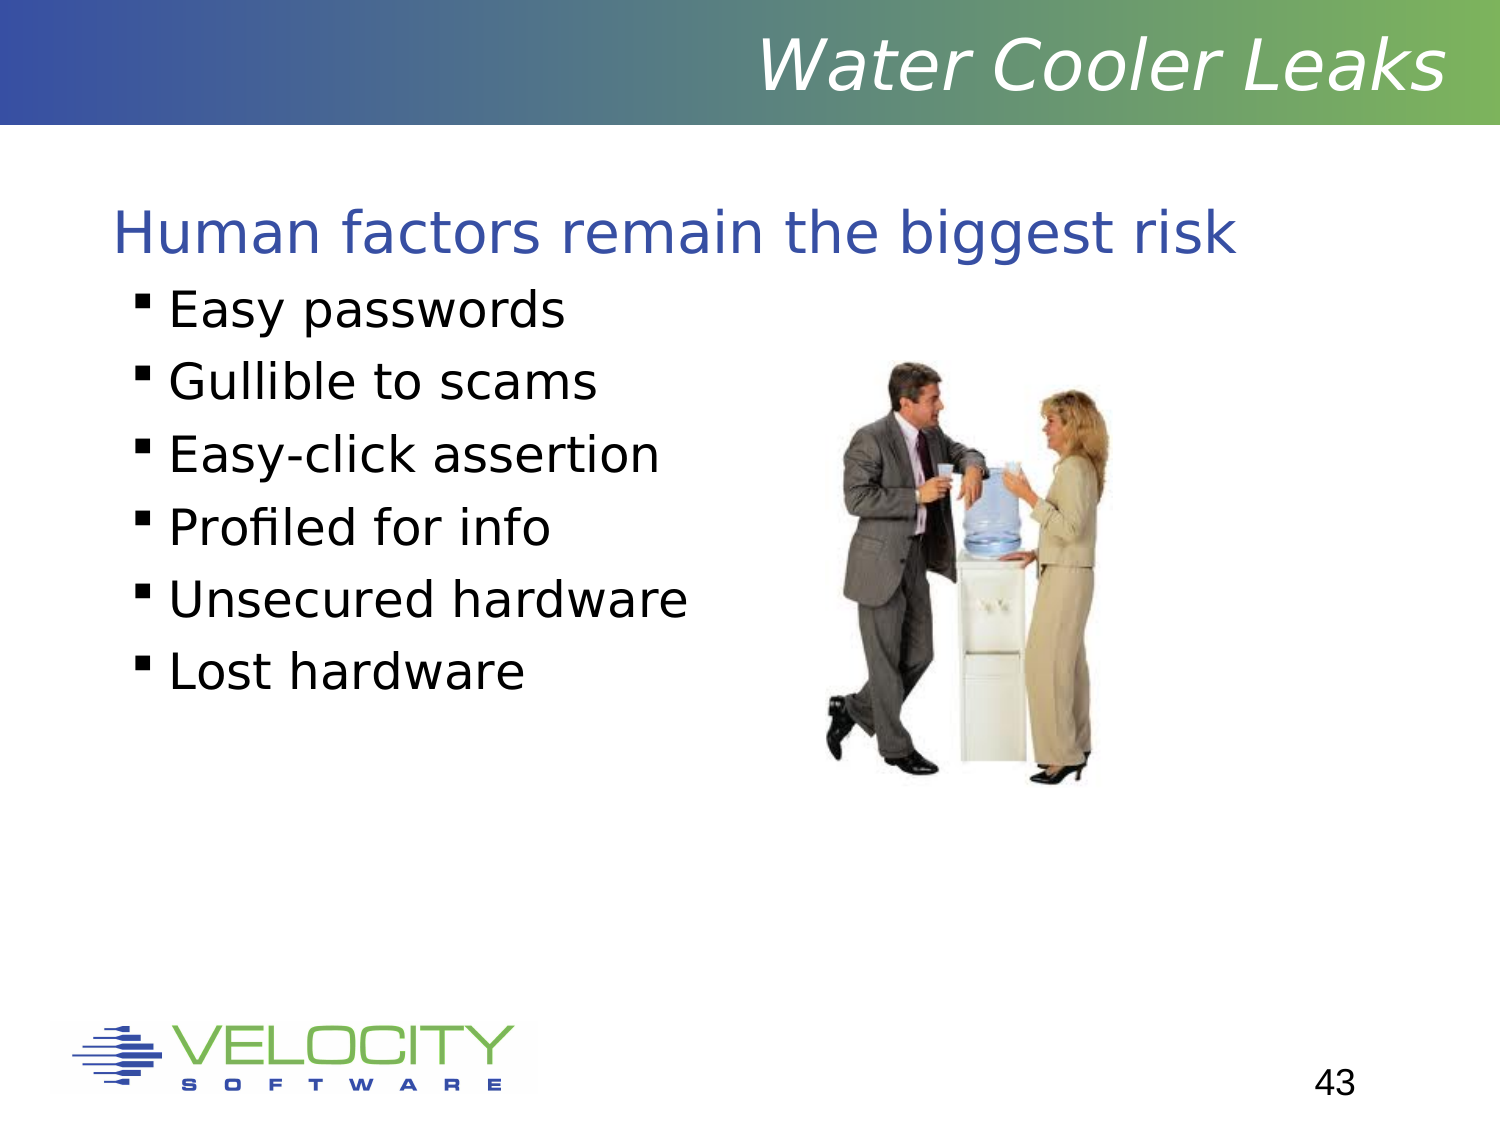

# Water Cooler Leaks
Human factors remain the biggest risk
Easy passwords
Gullible to scams
Easy-click assertion
Profiled for info
Unsecured hardware
Lost hardware
43